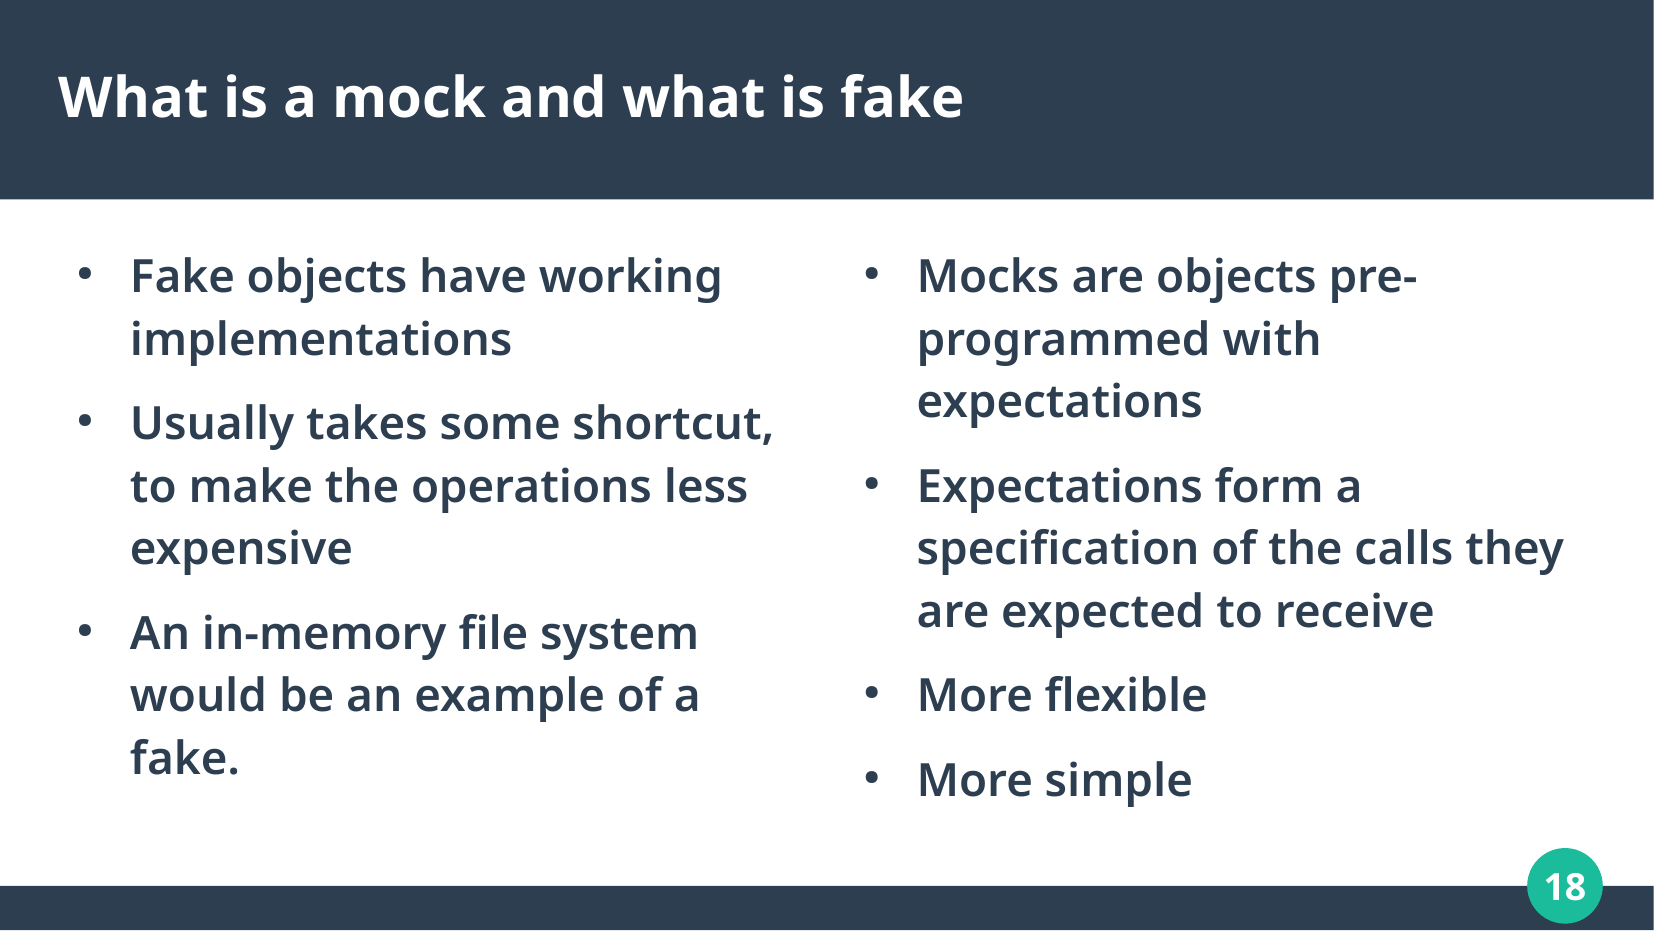

# What is a mock and what is fake
Fake objects have working implementations
Usually takes some shortcut, to make the operations less expensive
An in-memory file system would be an example of a fake.
Mocks are objects pre-programmed with expectations
Expectations form a specification of the calls they are expected to receive
More flexible
More simple